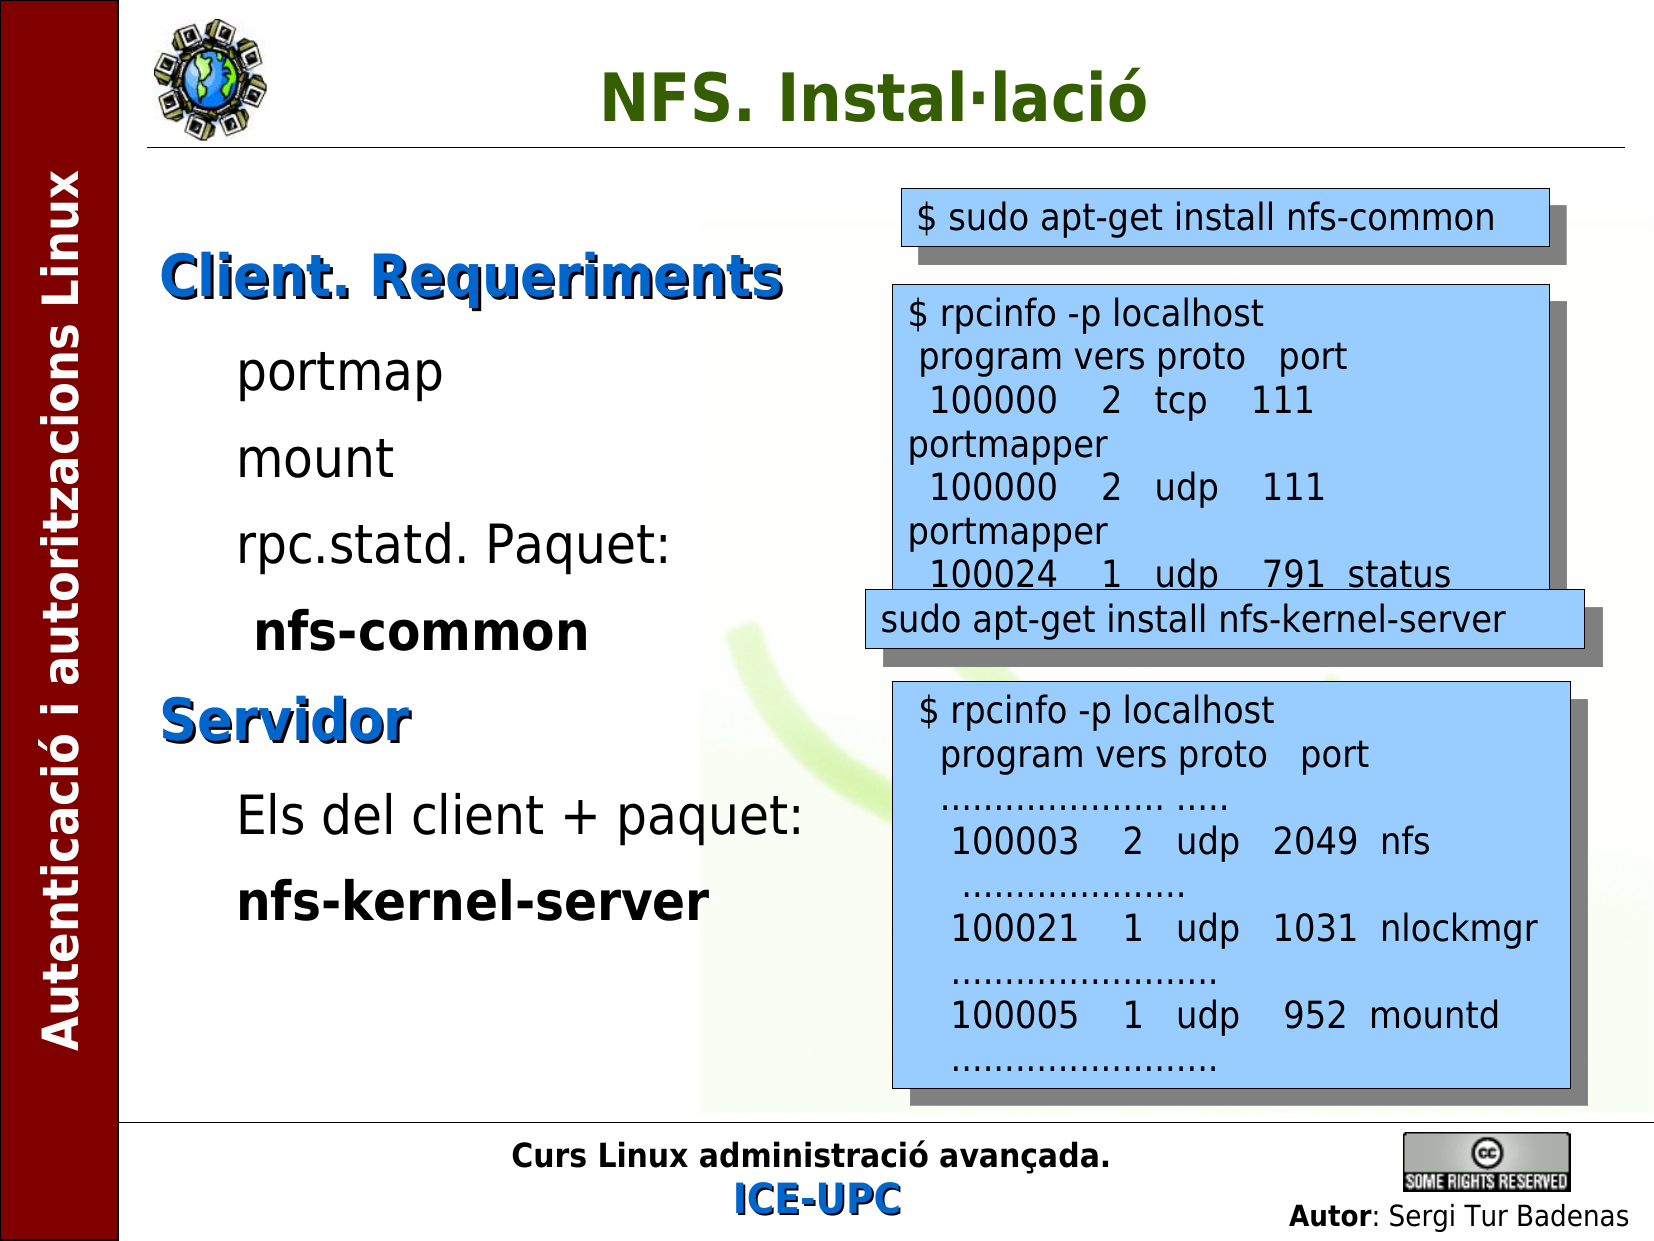

# NFS. Instal·lació
$ sudo apt-get install nfs-common
Client. Requeriments
portmap
mount
rpc.statd. Paquet:
 nfs-common
Servidor
Els del client + paquet:
nfs-kernel-server
$ rpcinfo -p localhost
 program vers proto port
 100000 2 tcp 111 portmapper
 100000 2 udp 111 portmapper
 100024 1 udp 791 status
 100024 1 tcp 794 status
sudo apt-get install nfs-kernel-server
 $ rpcinfo -p localhost
 program vers proto port
 ..................... .....
 100003 2 udp 2049 nfs
 .....................
 100021 1 udp 1031 nlockmgr
 .........................
 100005 1 udp 952 mountd
 .........................